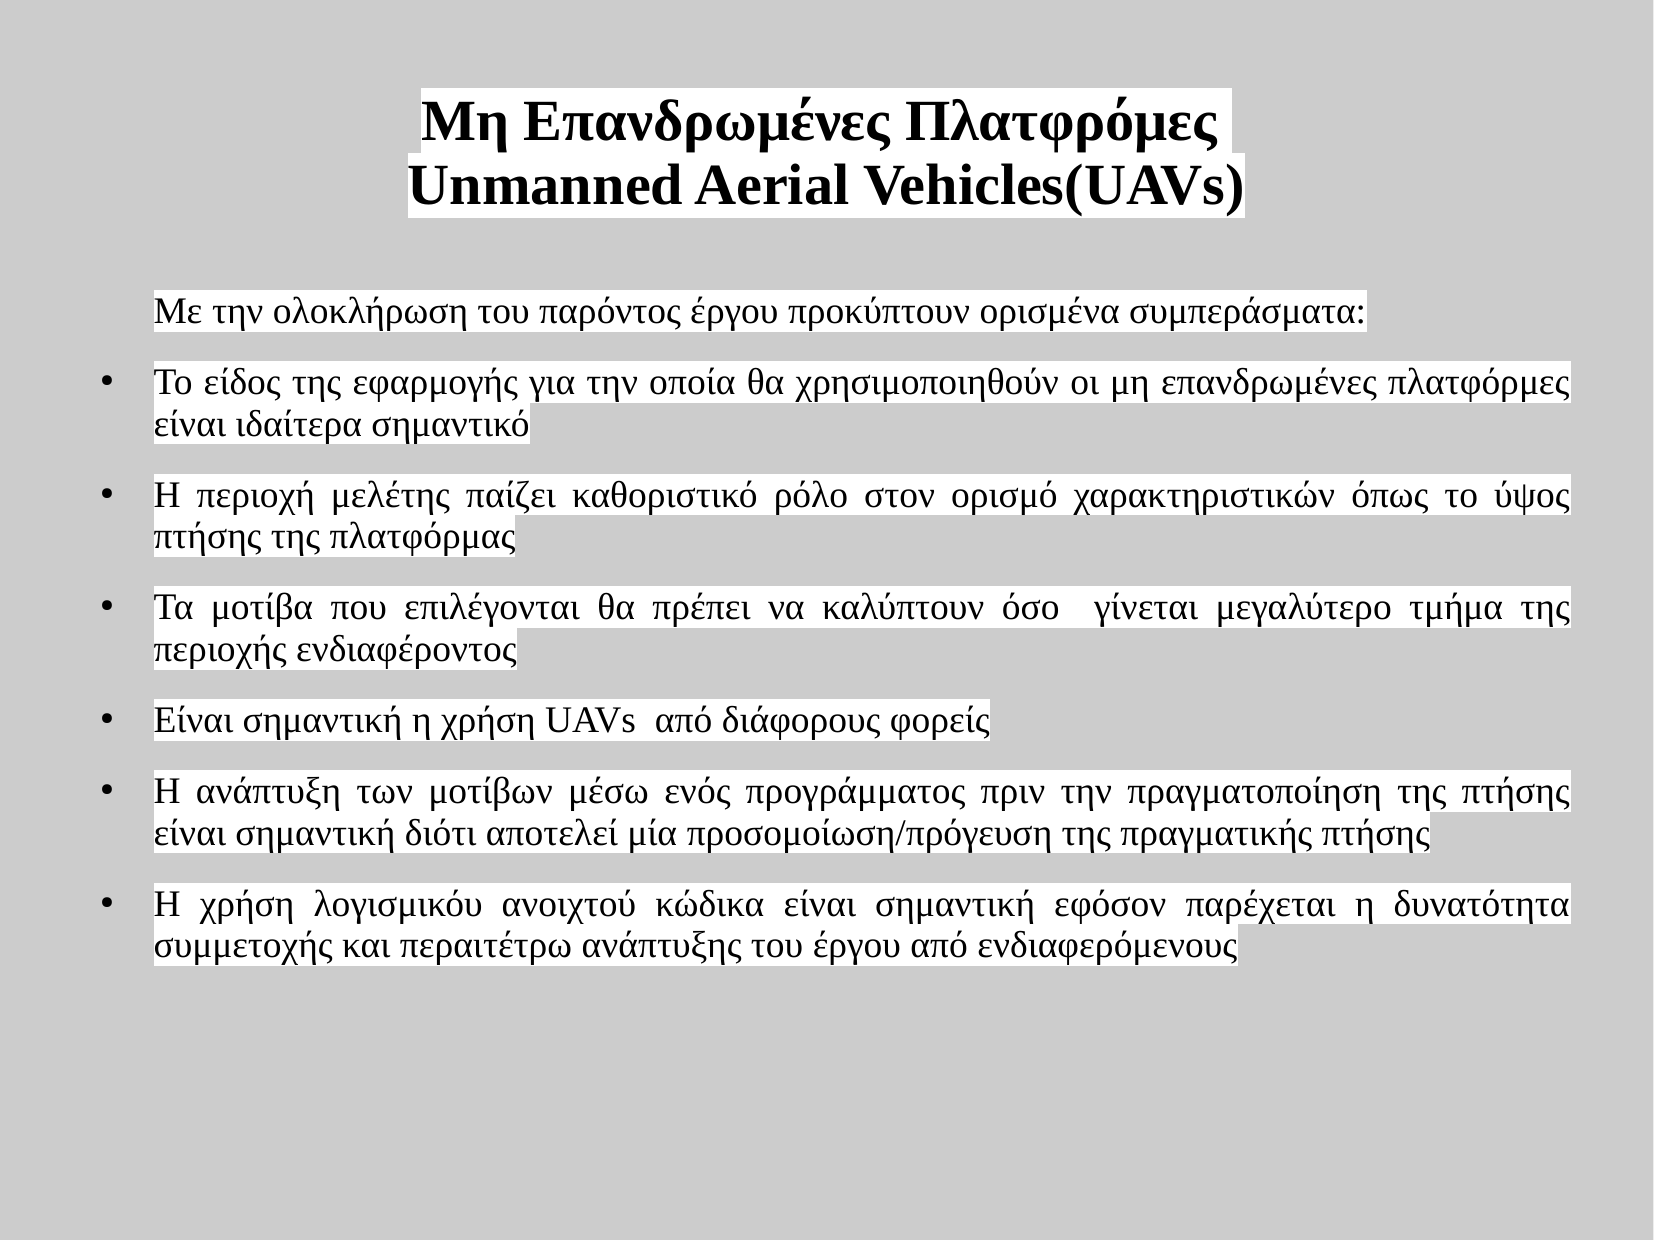

# Μη Επανδρωμένες Πλατφρόμες Unmanned Aerial Vehicles(UAVs)
Με την ολοκλήρωση του παρόντος έργου προκύπτουν ορισμένα συμπεράσματα:
Το είδος της εφαρμογής για την οποία θα χρησιμοποιηθούν οι μη επανδρωμένες πλατφόρμες είναι ιδαίτερα σημαντικό
Η περιοχή μελέτης παίζει καθοριστικό ρόλο στον ορισμό χαρακτηριστικών όπως το ύψος πτήσης της πλατφόρμας
Τα μοτίβα που επιλέγονται θα πρέπει να καλύπτουν όσο γίνεται μεγαλύτερο τμήμα της περιοχής ενδιαφέροντος
Είναι σημαντική η χρήση UAVs από διάφορους φορείς
Η ανάπτυξη των μοτίβων μέσω ενός προγράμματος πριν την πραγματοποίηση της πτήσης είναι σημαντική διότι αποτελεί μία προσομοίωση/πρόγευση της πραγματικής πτήσης
Η χρήση λογισμικόυ ανοιχτού κώδικα είναι σημαντική εφόσον παρέχεται η δυνατότητα συμμετοχής και περαιτέτρω ανάπτυξης του έργου από ενδιαφερόμενους